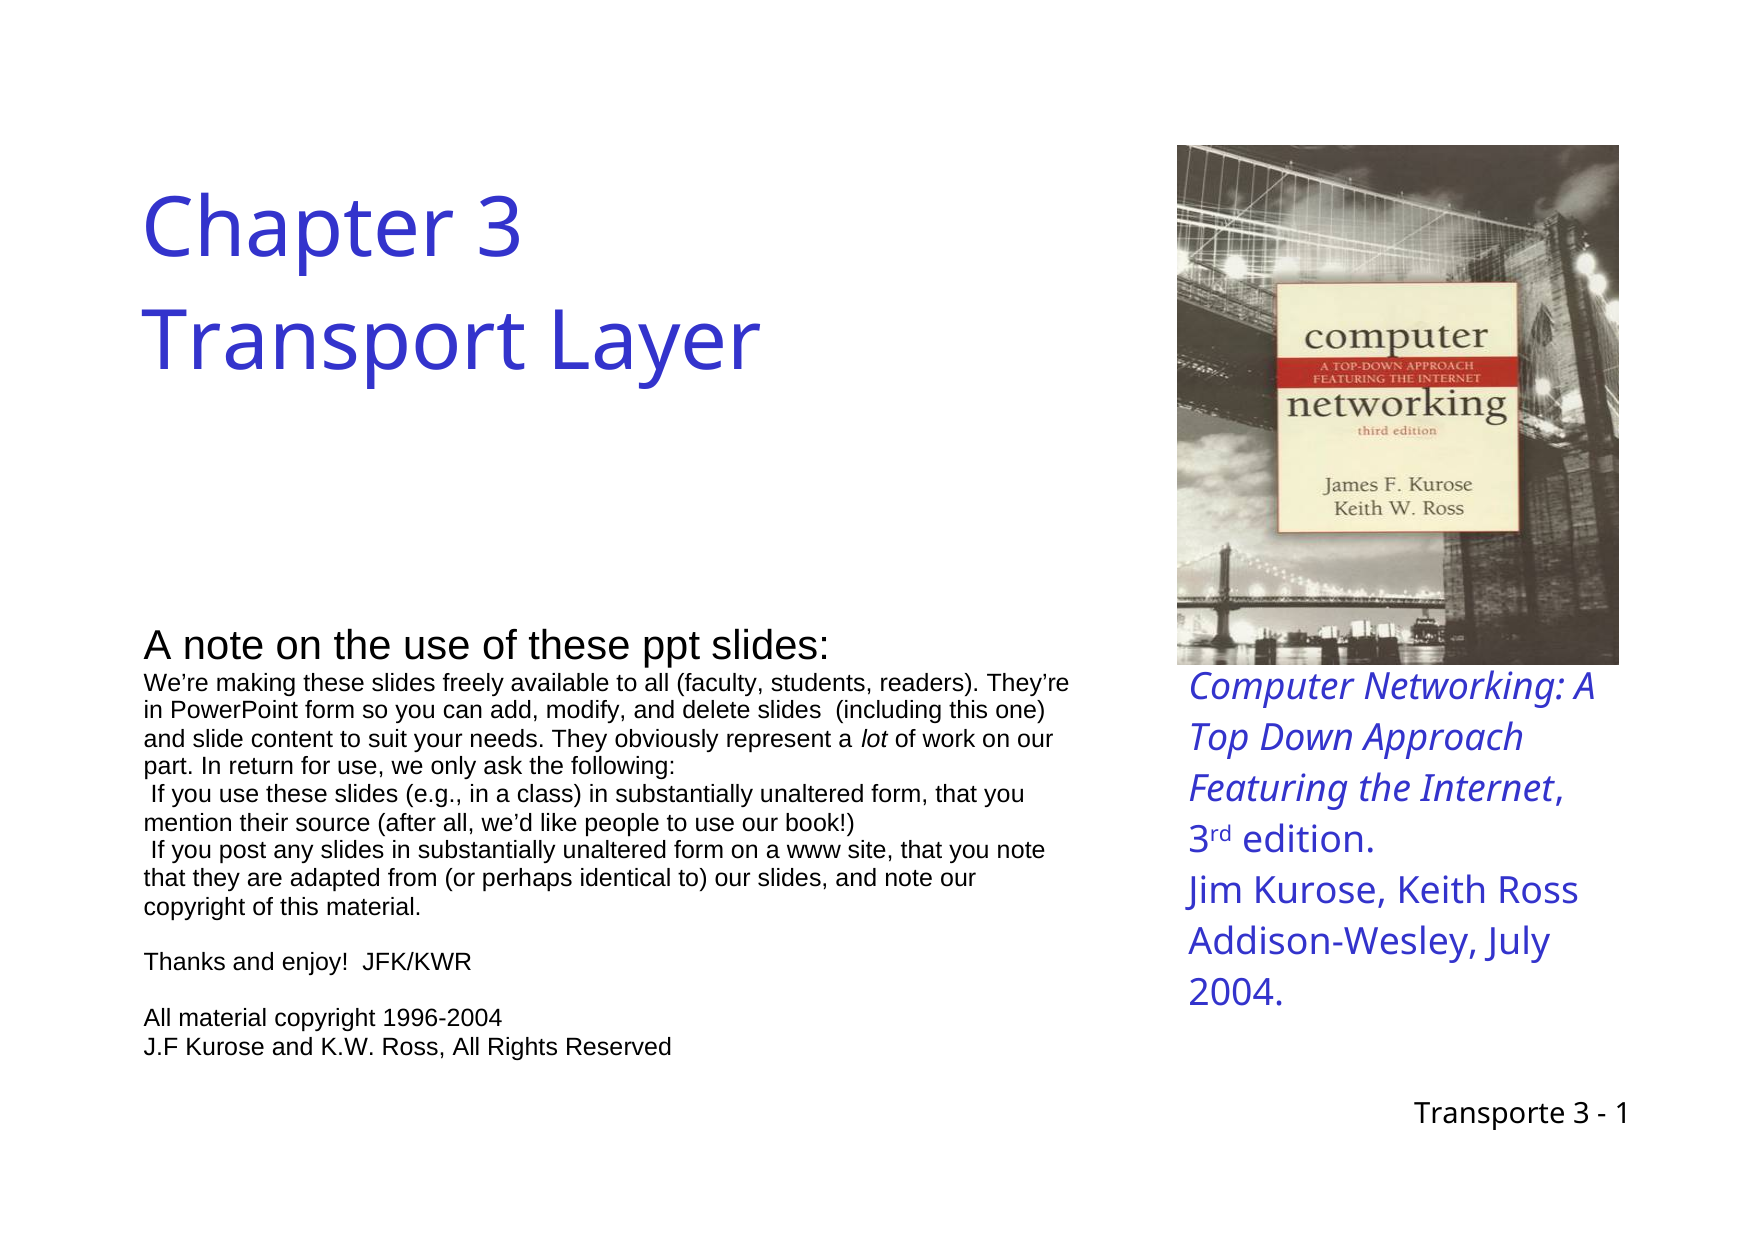

Chapter 3
Transport Layer
A note on the use of these ppt slides:
We’re making these slides freely available to all (faculty, students, readers). They’re in PowerPoint form so you can add, modify, and delete slides (including this one) and slide content to suit your needs. They obviously represent a lot of work on our part. In return for use, we only ask the following:
 If you use these slides (e.g., in a class) in substantially unaltered form, that you mention their source (after all, we’d like people to use our book!)
 If you post any slides in substantially unaltered form on a www site, that you note that they are adapted from (or perhaps identical to) our slides, and note our copyright of this material.
Thanks and enjoy! JFK/KWR
All material copyright 1996-2004
J.F Kurose and K.W. Ross, All Rights Reserved
Computer Networking: A Top Down Approach Featuring the Internet,
3rd edition.
Jim Kurose, Keith Ross
Addison-Wesley, July 2004.